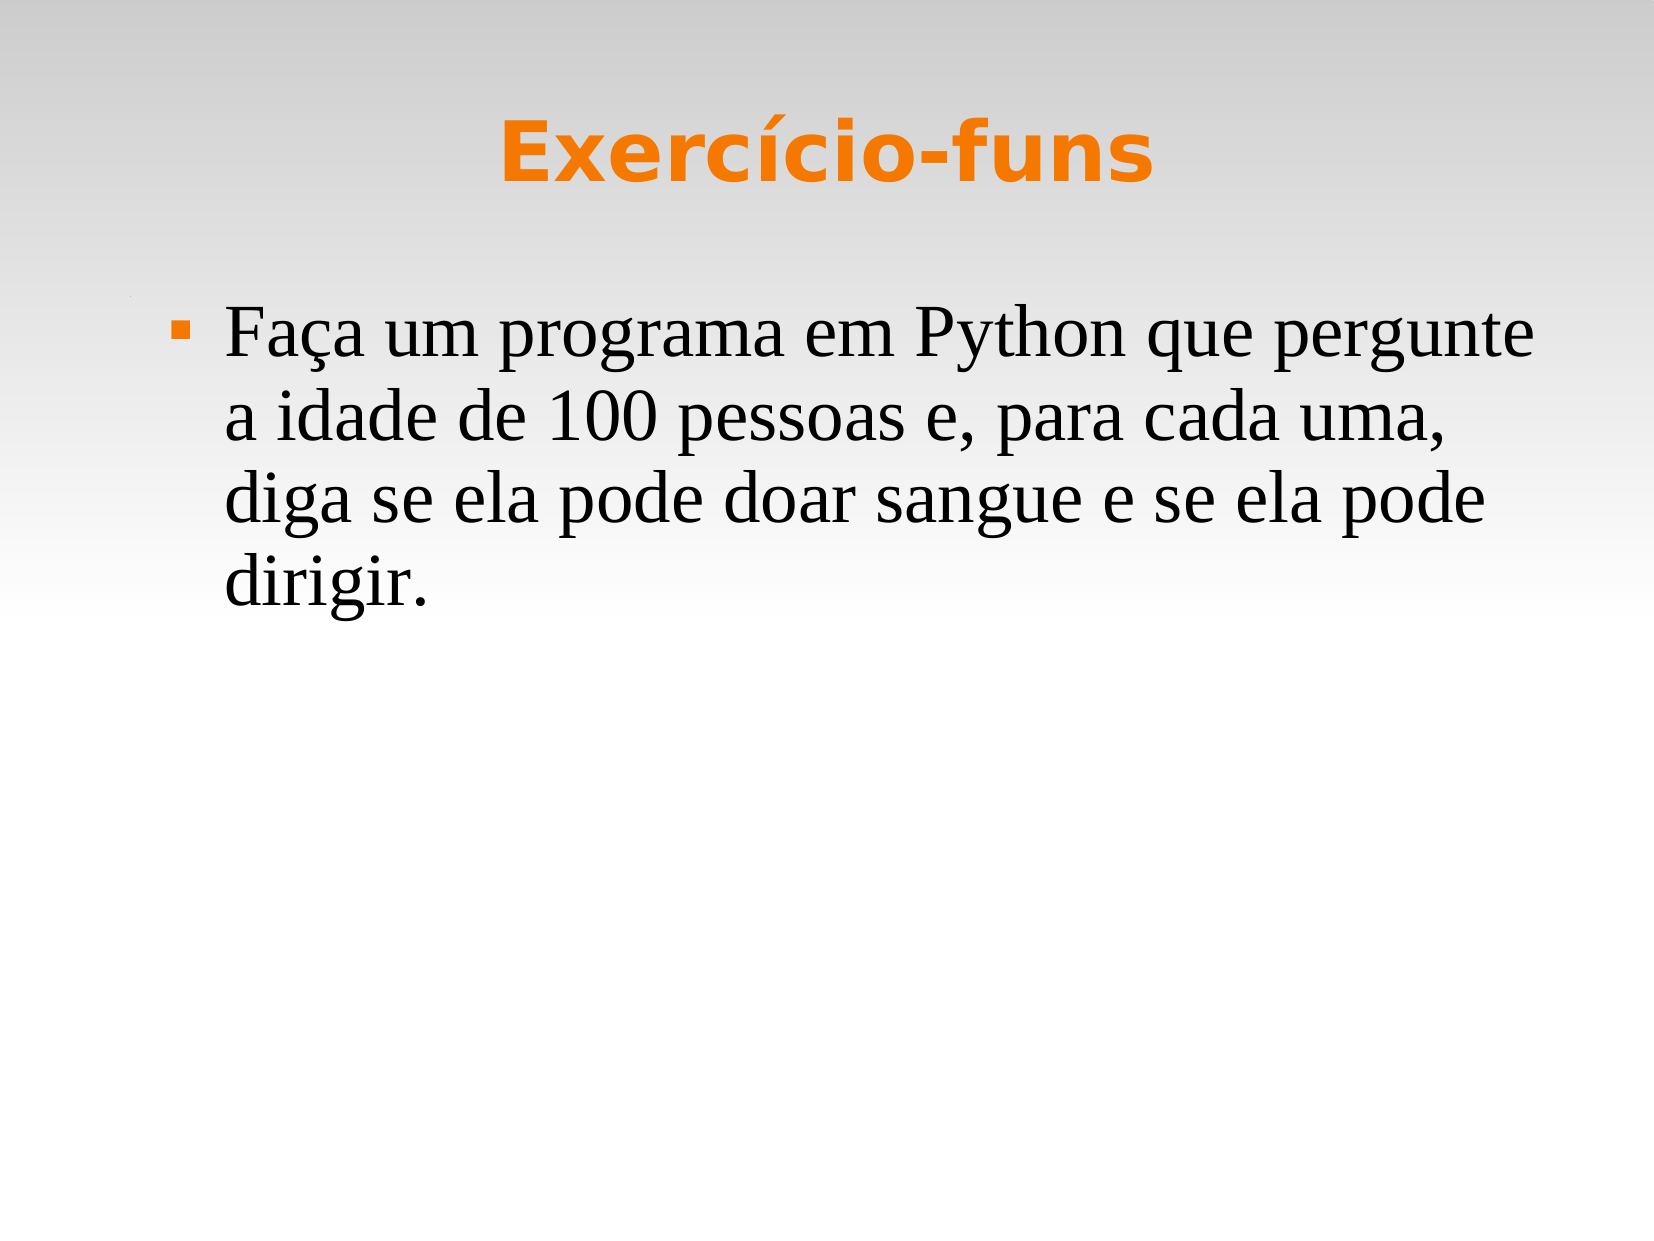

# Exercício-funs
Faça um programa em Python que pergunte a idade de 100 pessoas e, para cada uma, diga se ela pode doar sangue e se ela pode dirigir.